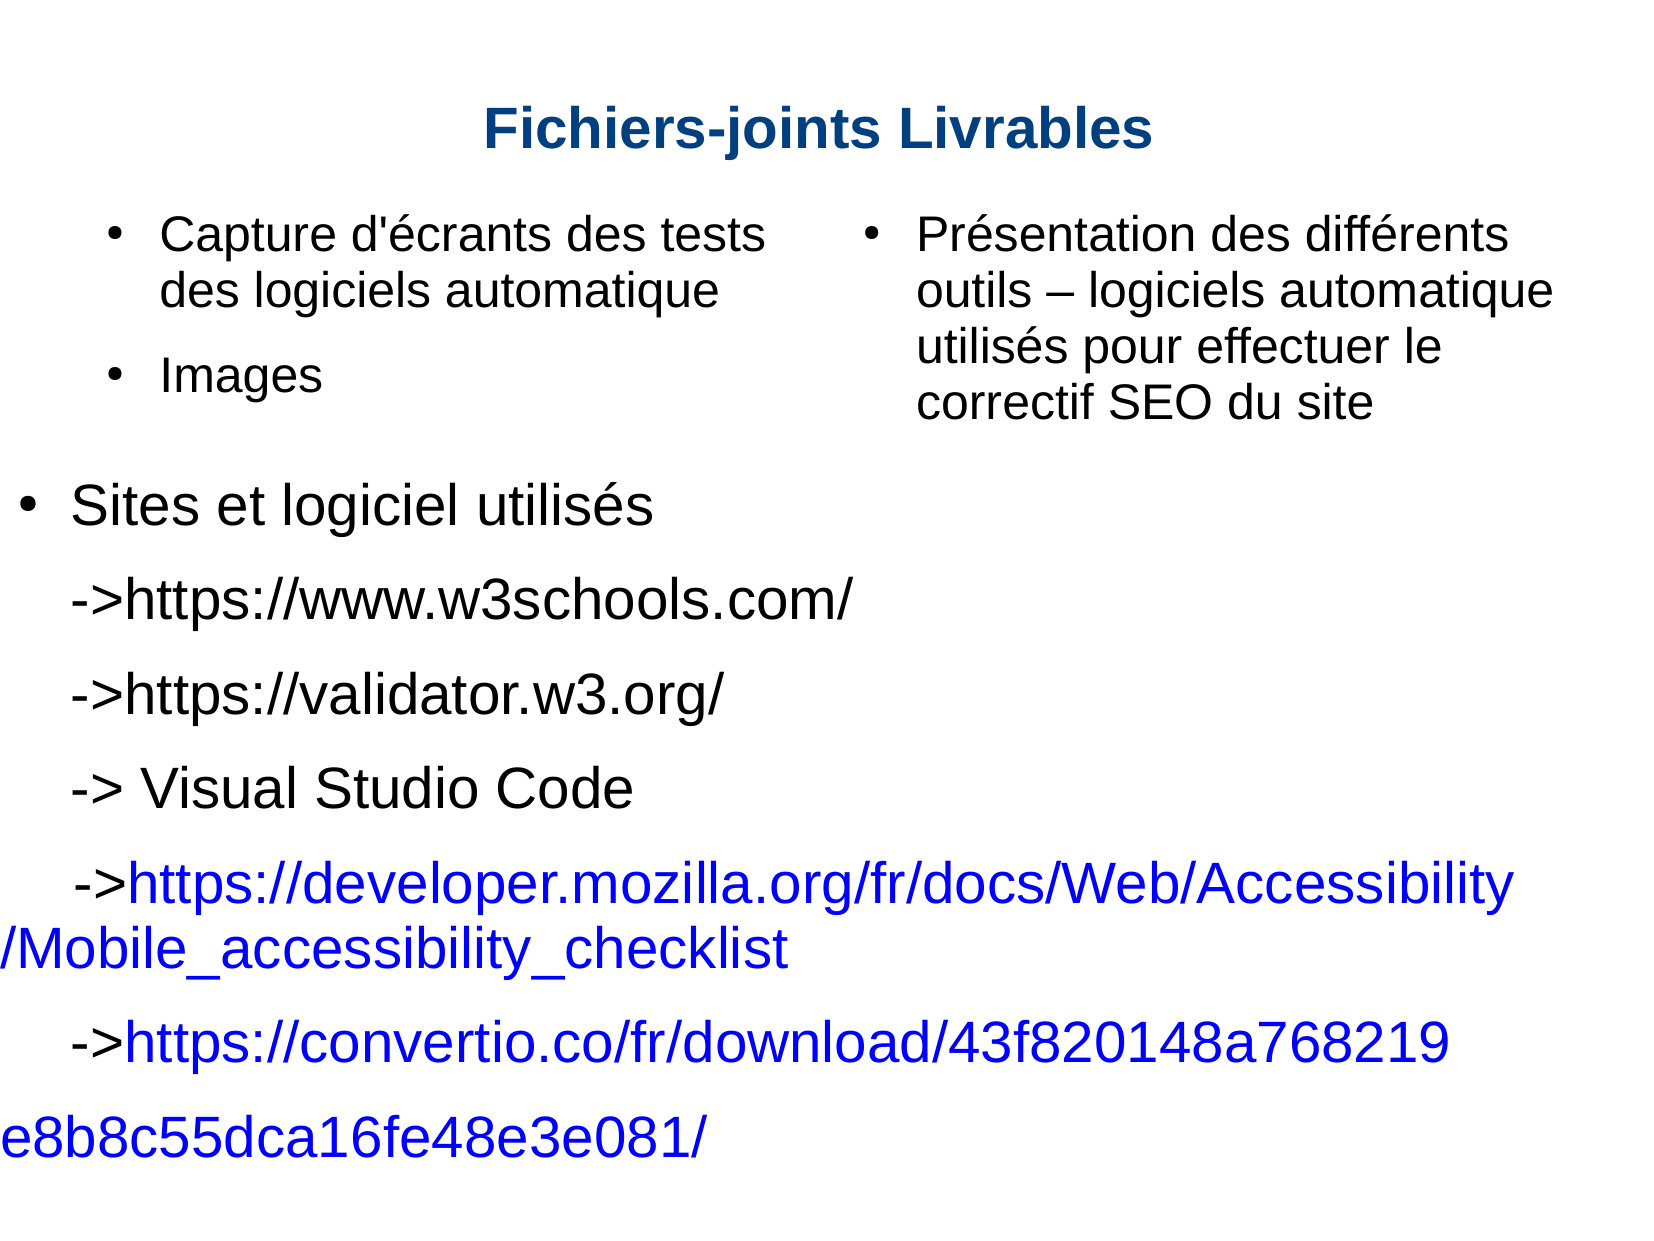

# Fichiers-joints Livrables
Capture d'écrants des tests des logiciels automatique
Images
Présentation des différents outils – logiciels automatique utilisés pour effectuer le correctif SEO du site
Sites et logiciel utilisés
->https://www.w3schools.com/
->https://validator.w3.org/
-> Visual Studio Code
	->https://developer.mozilla.org/fr/docs/Web/Accessibility		/Mobile_accessibility_checklist
->https://convertio.co/fr/download/43f820148a768219
e8b8c55dca16fe48e3e081/